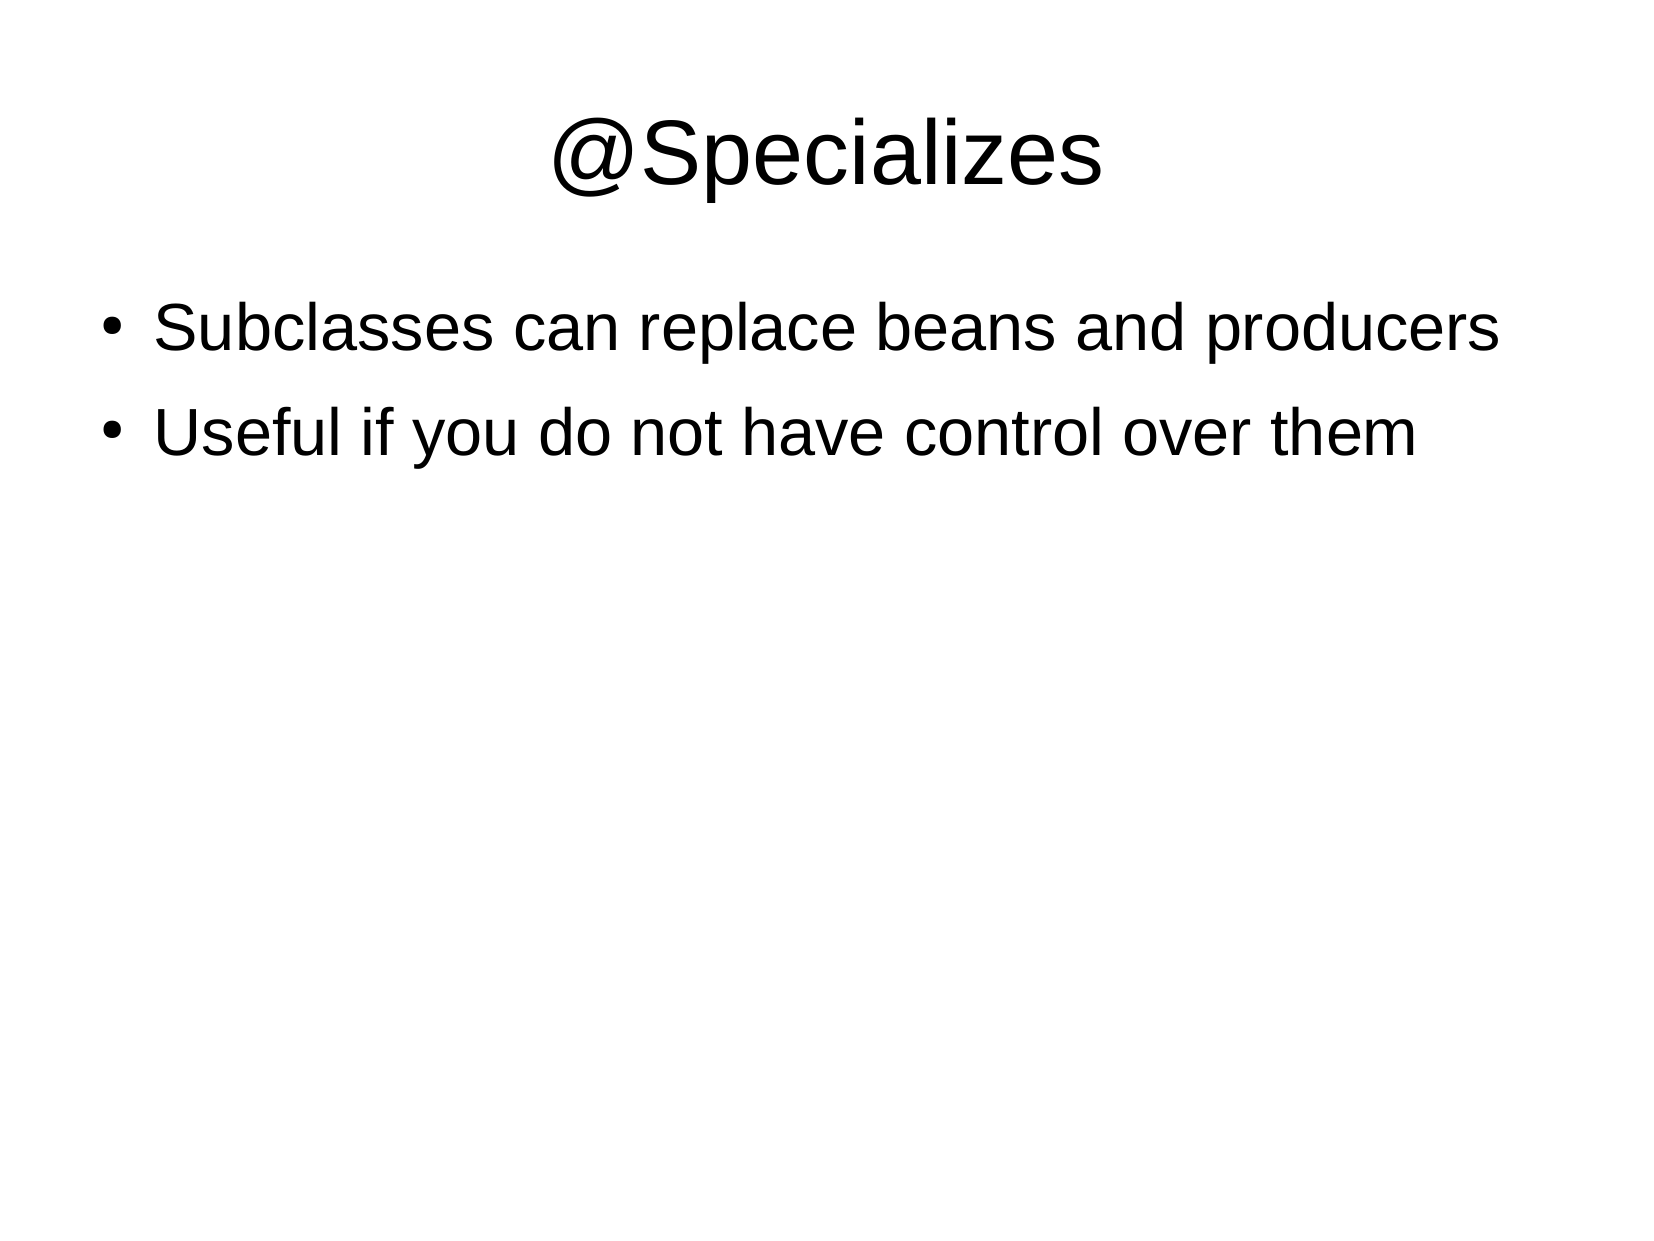

# @Specializes
Subclasses can replace beans and producers
Useful if you do not have control over them